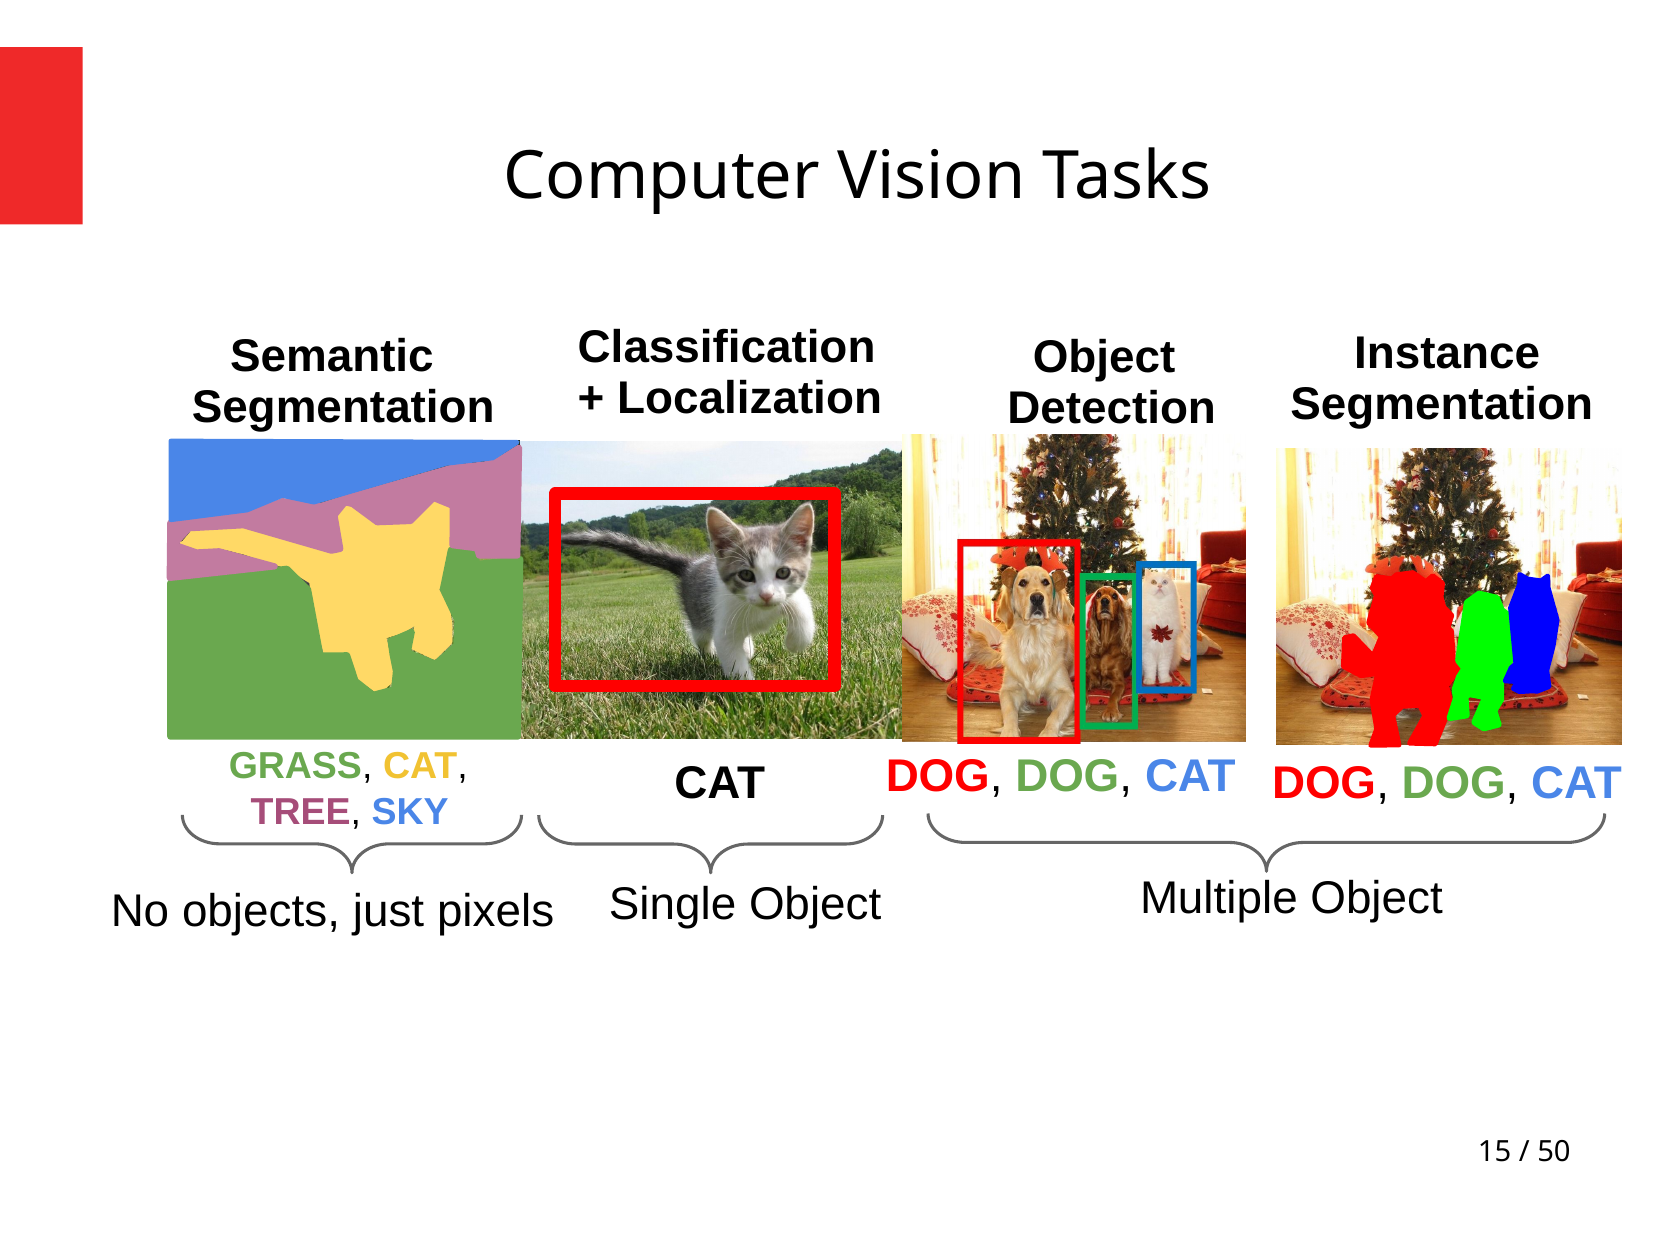

Computer Vision Tasks
Classification
+ Localization
 Instance
Segmentation
 Semantic
Segmentation
 Object
Detection
GRASS, CAT,
DOG, DOG, CAT
CAT
DOG, DOG, CAT
TREE, SKY
Multiple Object
Single Object
No objects, just pixels
15